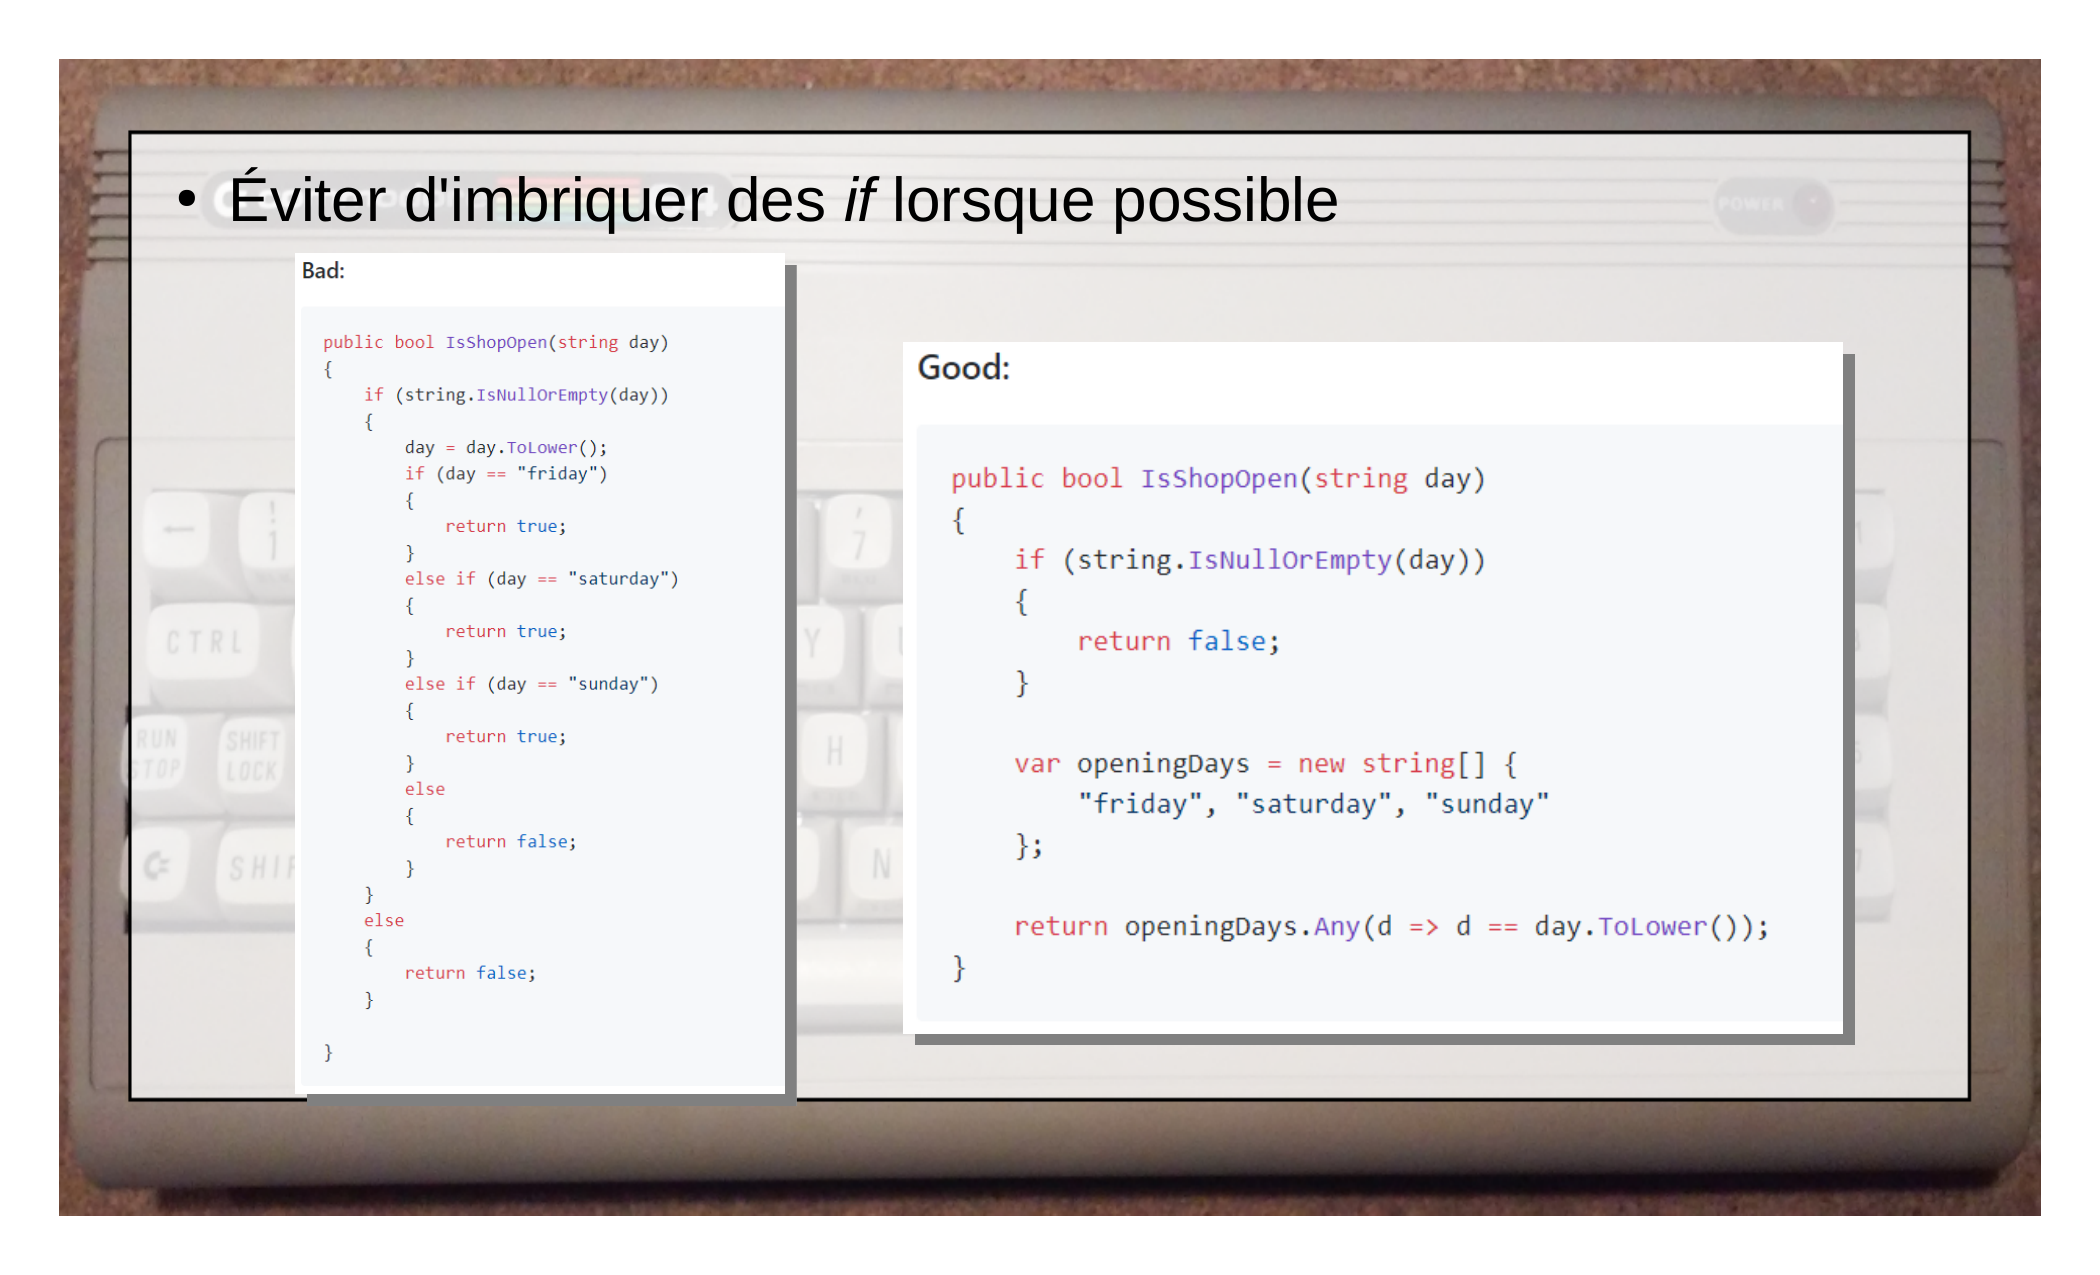

# Éviter d'imbriquer des if lorsque possible